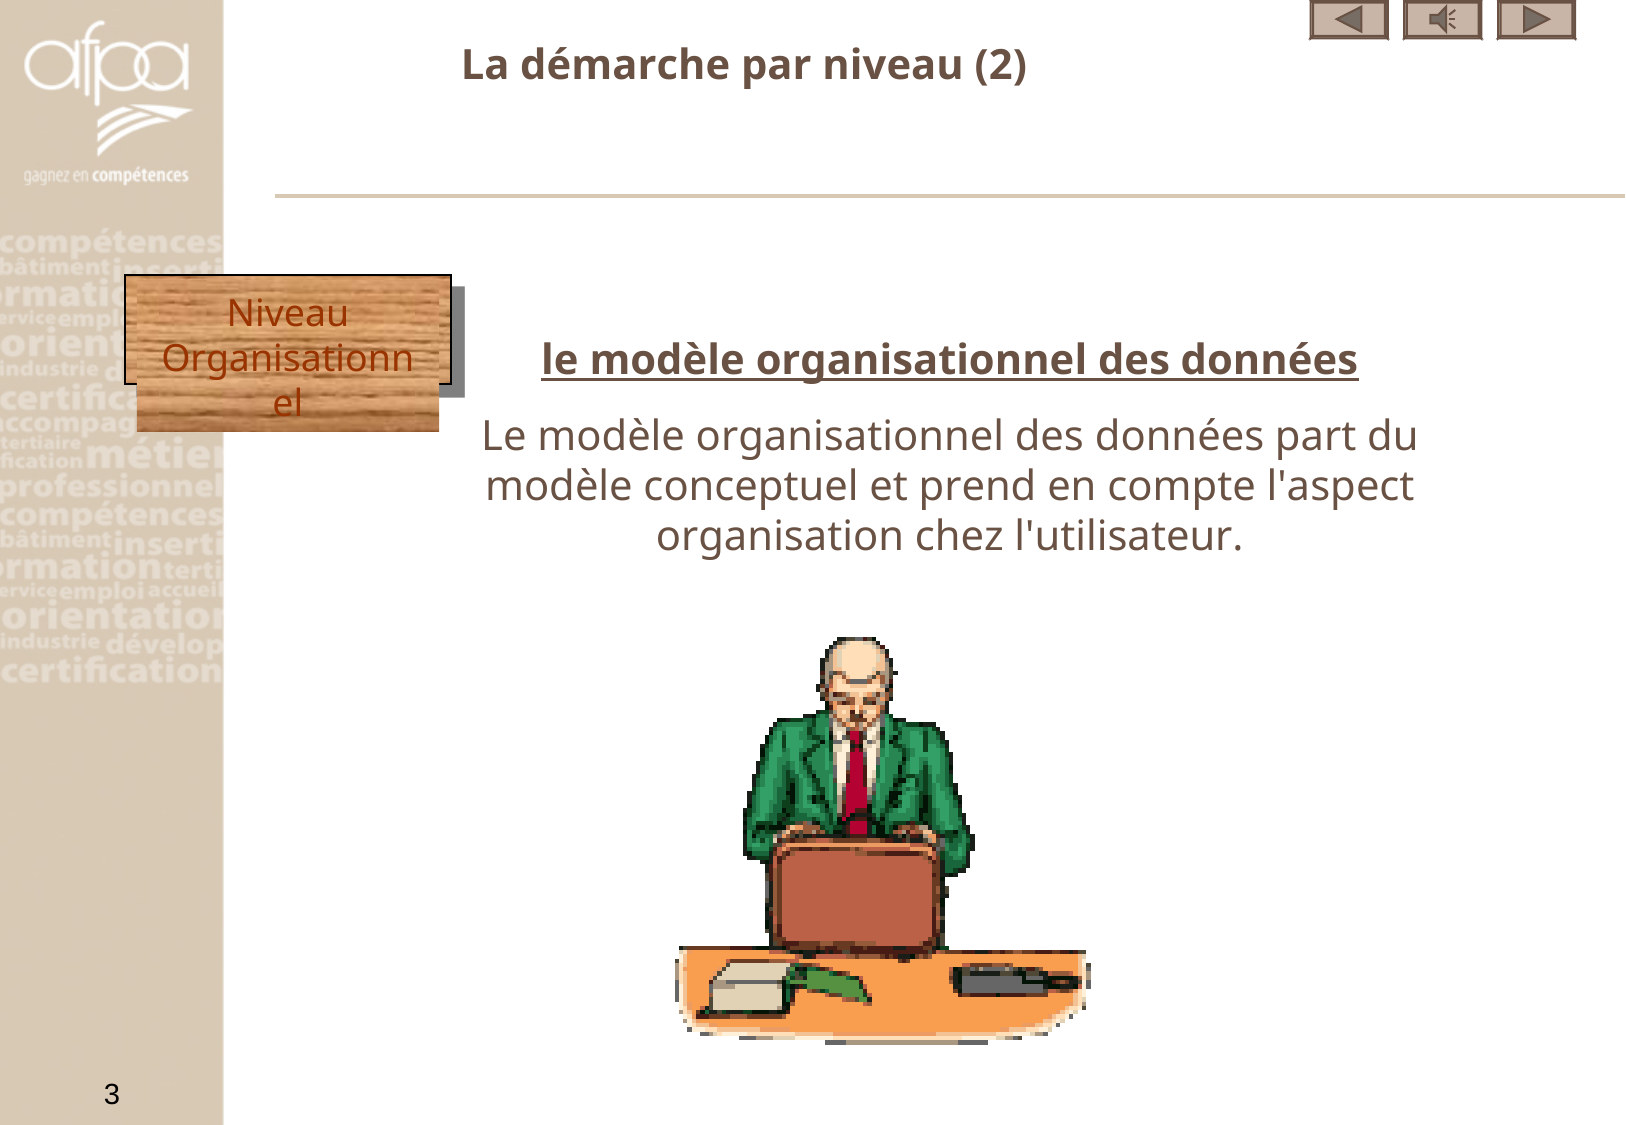

La démarche par niveau (2)
Niveau
Organisationnel
le modèle organisationnel des données
Le modèle organisationnel des données part du modèle conceptuel et prend en compte l'aspect organisation chez l'utilisateur.